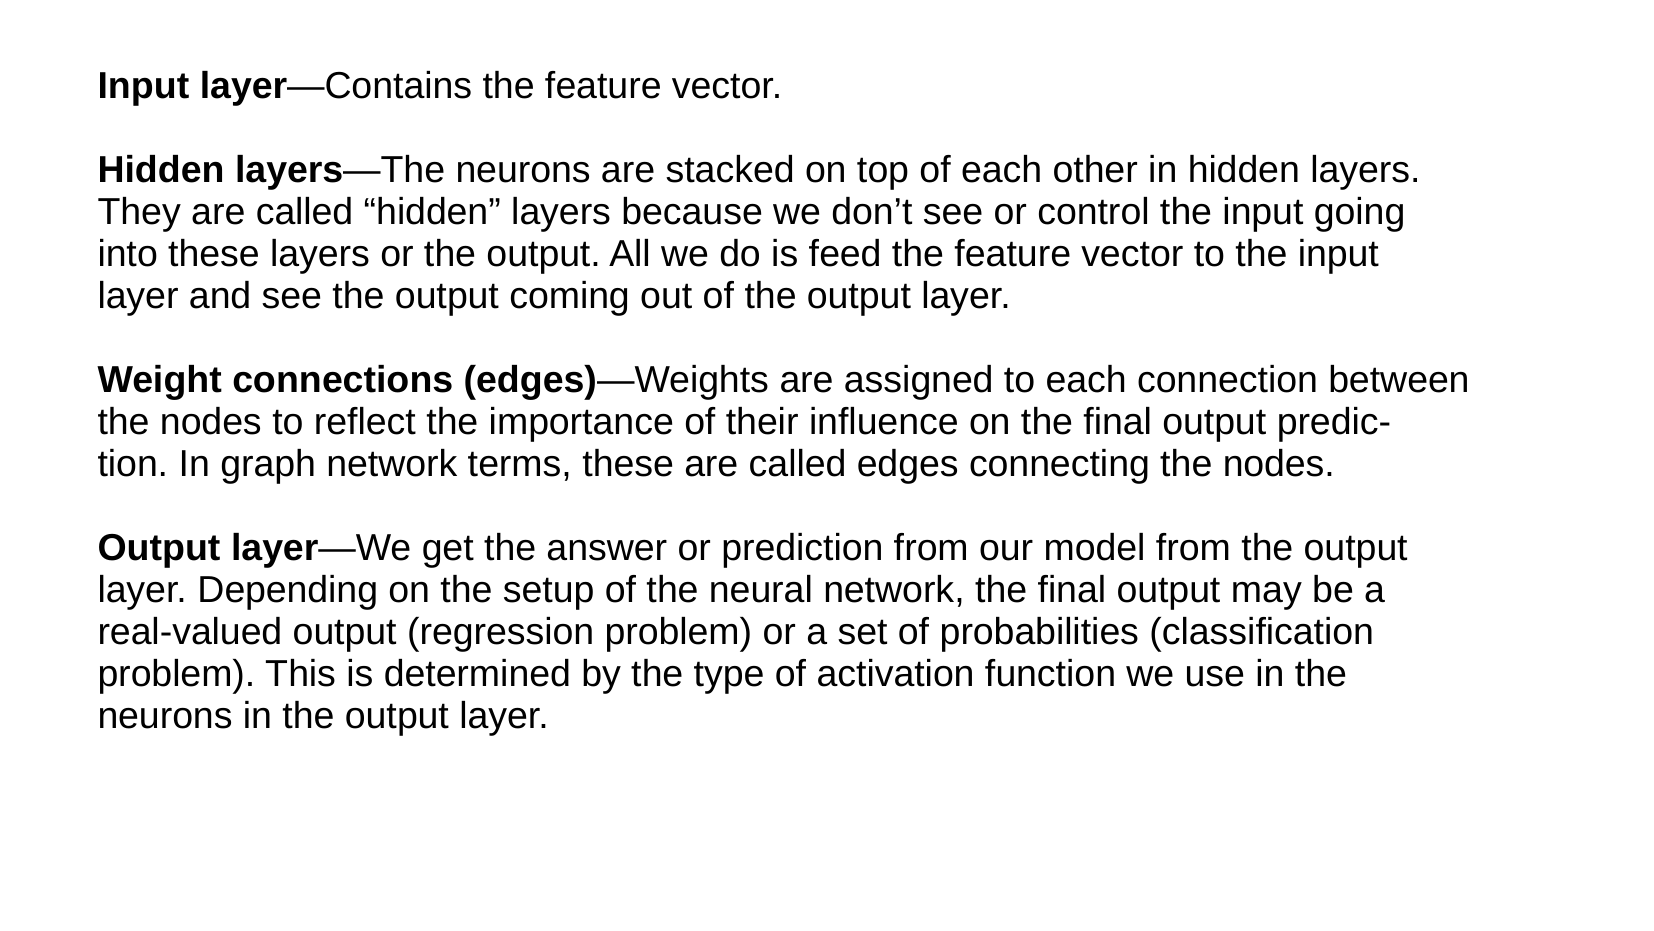

Input layer—Contains the feature vector.
Hidden layers—The neurons are stacked on top of each other in hidden layers.
They are called “hidden” layers because we don’t see or control the input going
into these layers or the output. All we do is feed the feature vector to the input
layer and see the output coming out of the output layer.
Weight connections (edges)—Weights are assigned to each connection between the nodes to reflect the importance of their influence on the final output predic-
tion. In graph network terms, these are called edges connecting the nodes.
Output layer—We get the answer or prediction from our model from the output
layer. Depending on the setup of the neural network, the final output may be a
real-valued output (regression problem) or a set of probabilities (classification
problem). This is determined by the type of activation function we use in the
neurons in the output layer.